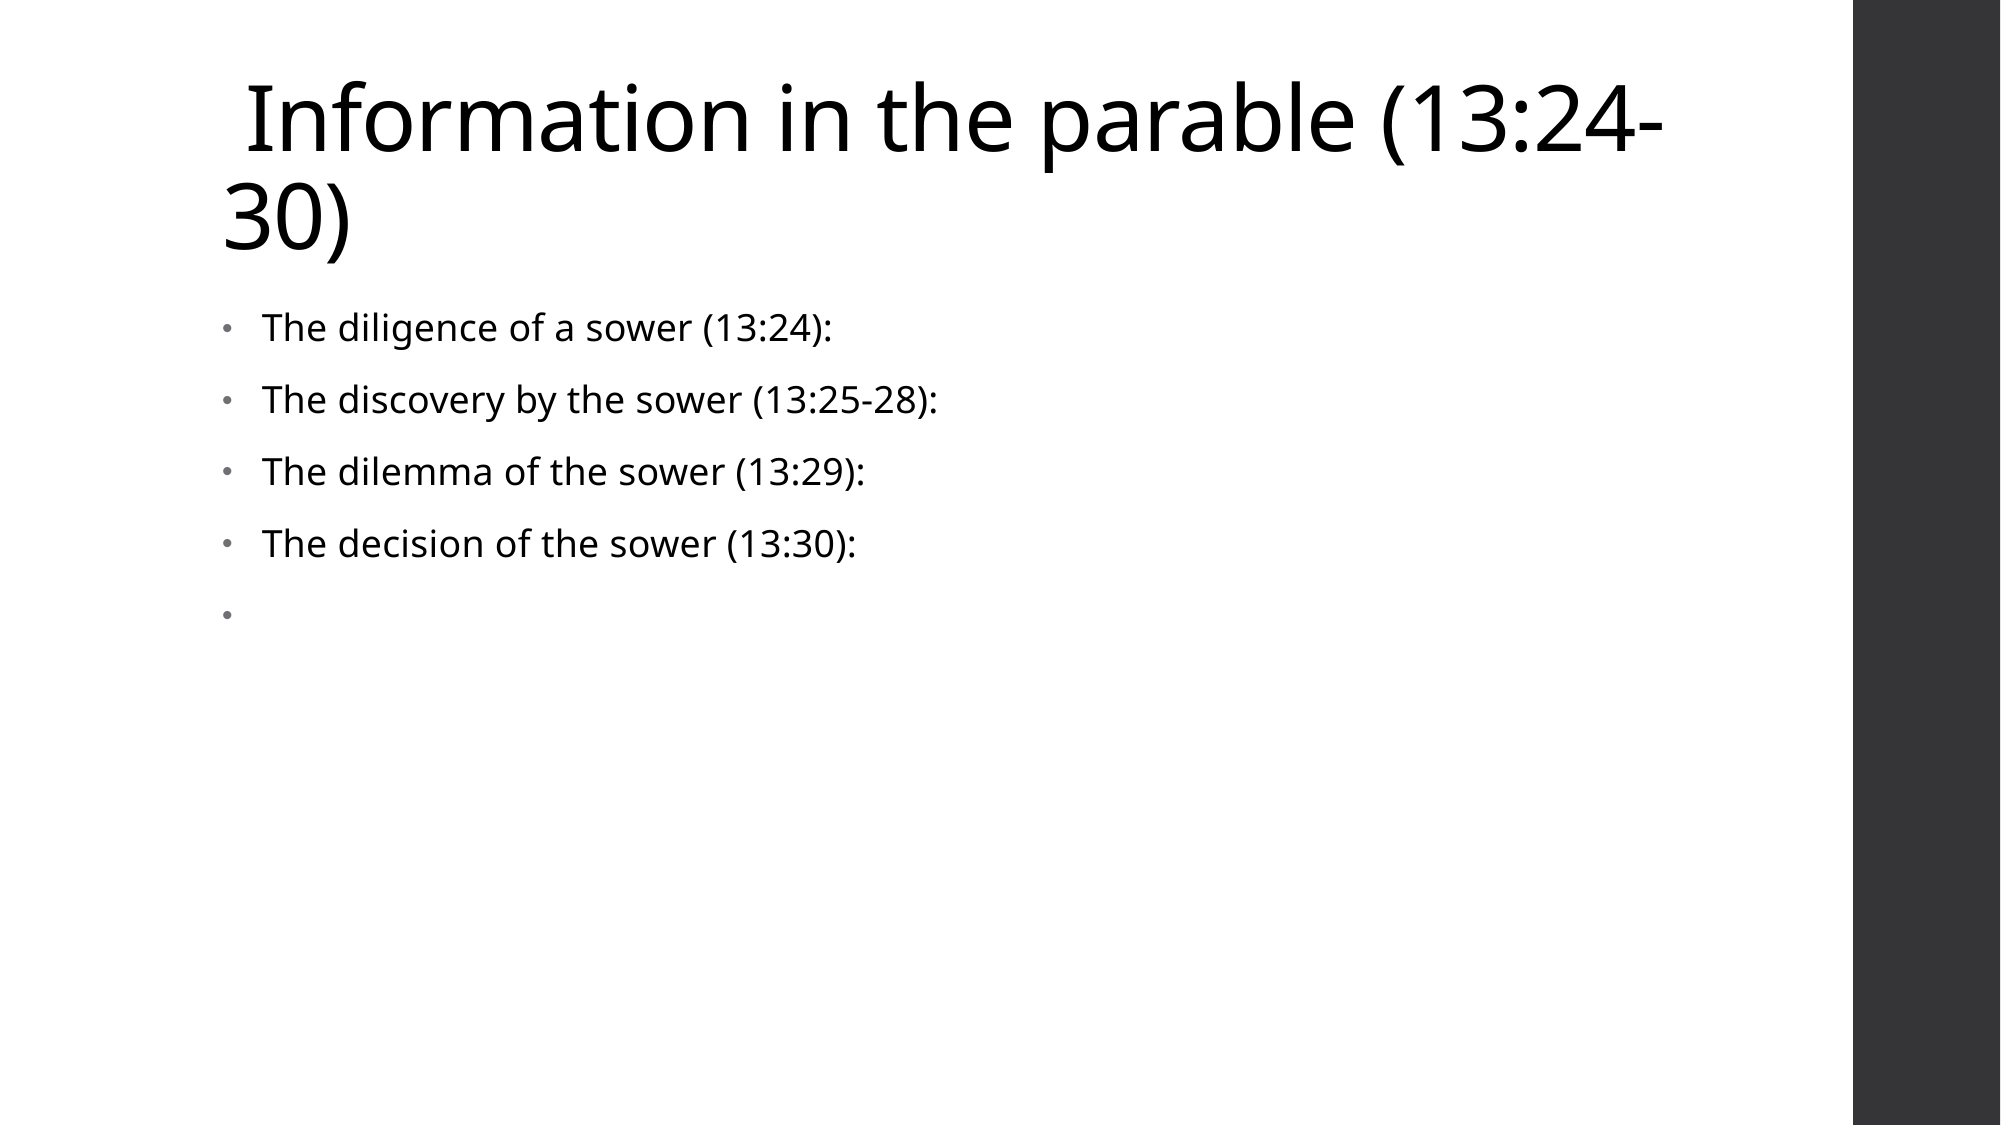

# Information in the parable (13:24-30)
 The diligence of a sower (13:24):
 The discovery by the sower (13:25-28):
 The dilemma of the sower (13:29):
 The decision of the sower (13:30):